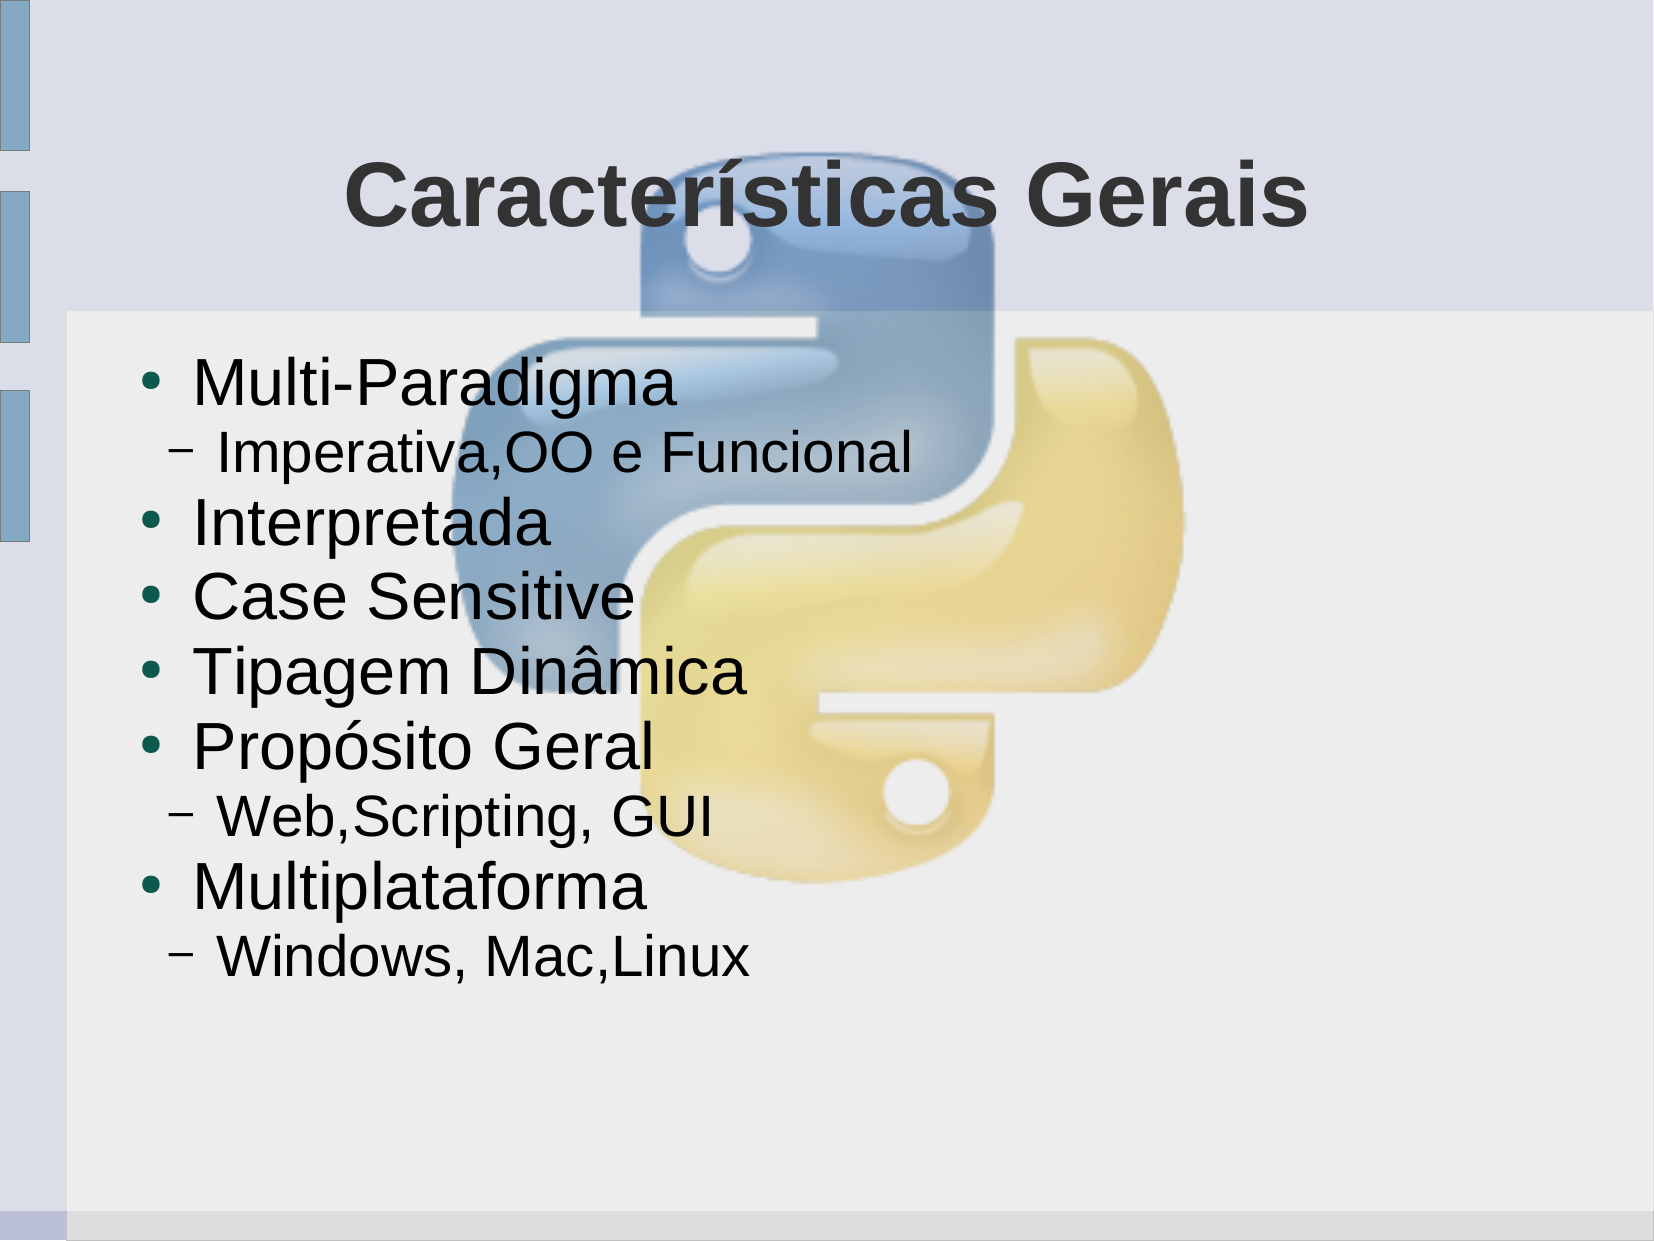

# Características Gerais
Multi-Paradigma
Imperativa,OO e Funcional
Interpretada
Case Sensitive
Tipagem Dinâmica
Propósito Geral
Web,Scripting, GUI
Multiplataforma
Windows, Mac,Linux